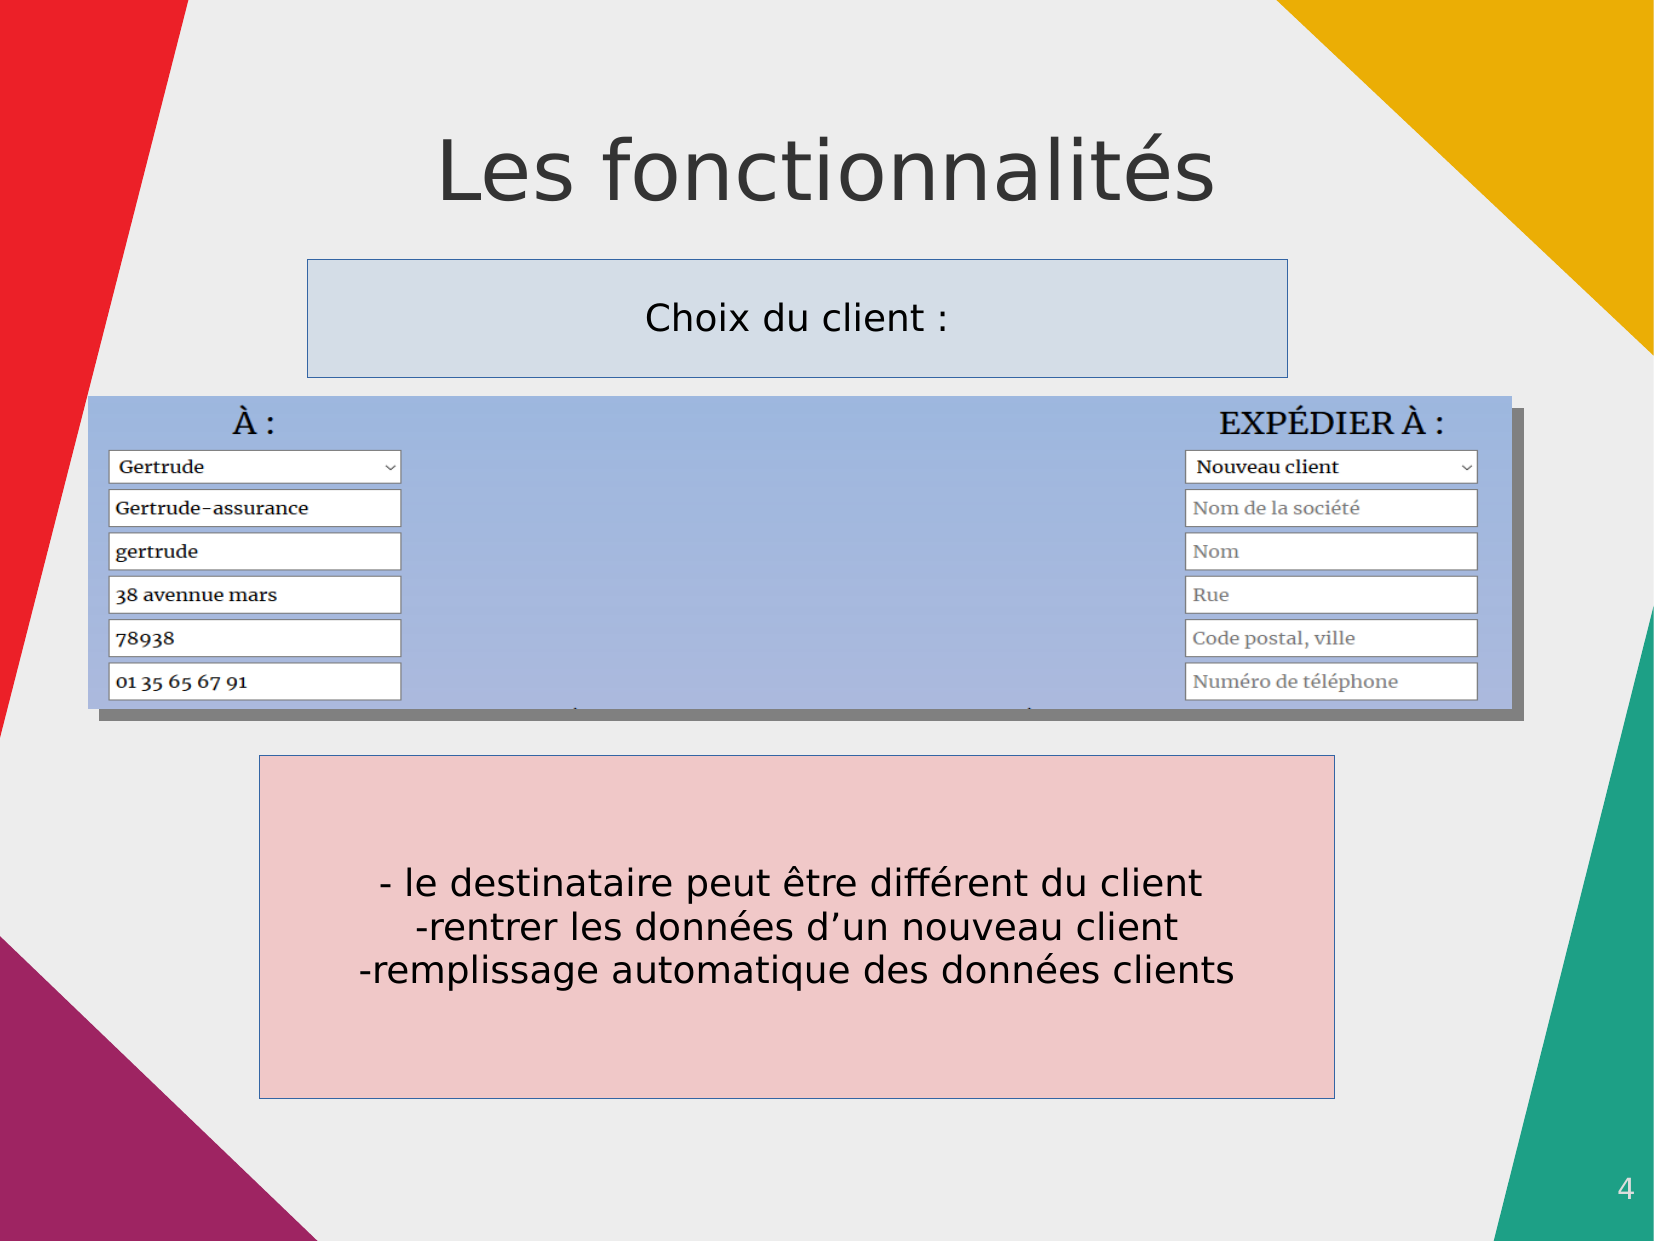

# Les fonctionnalités
Choix du client :
- le destinataire peut être différent du client
-rentrer les données d’un nouveau client
-remplissage automatique des données clients
4